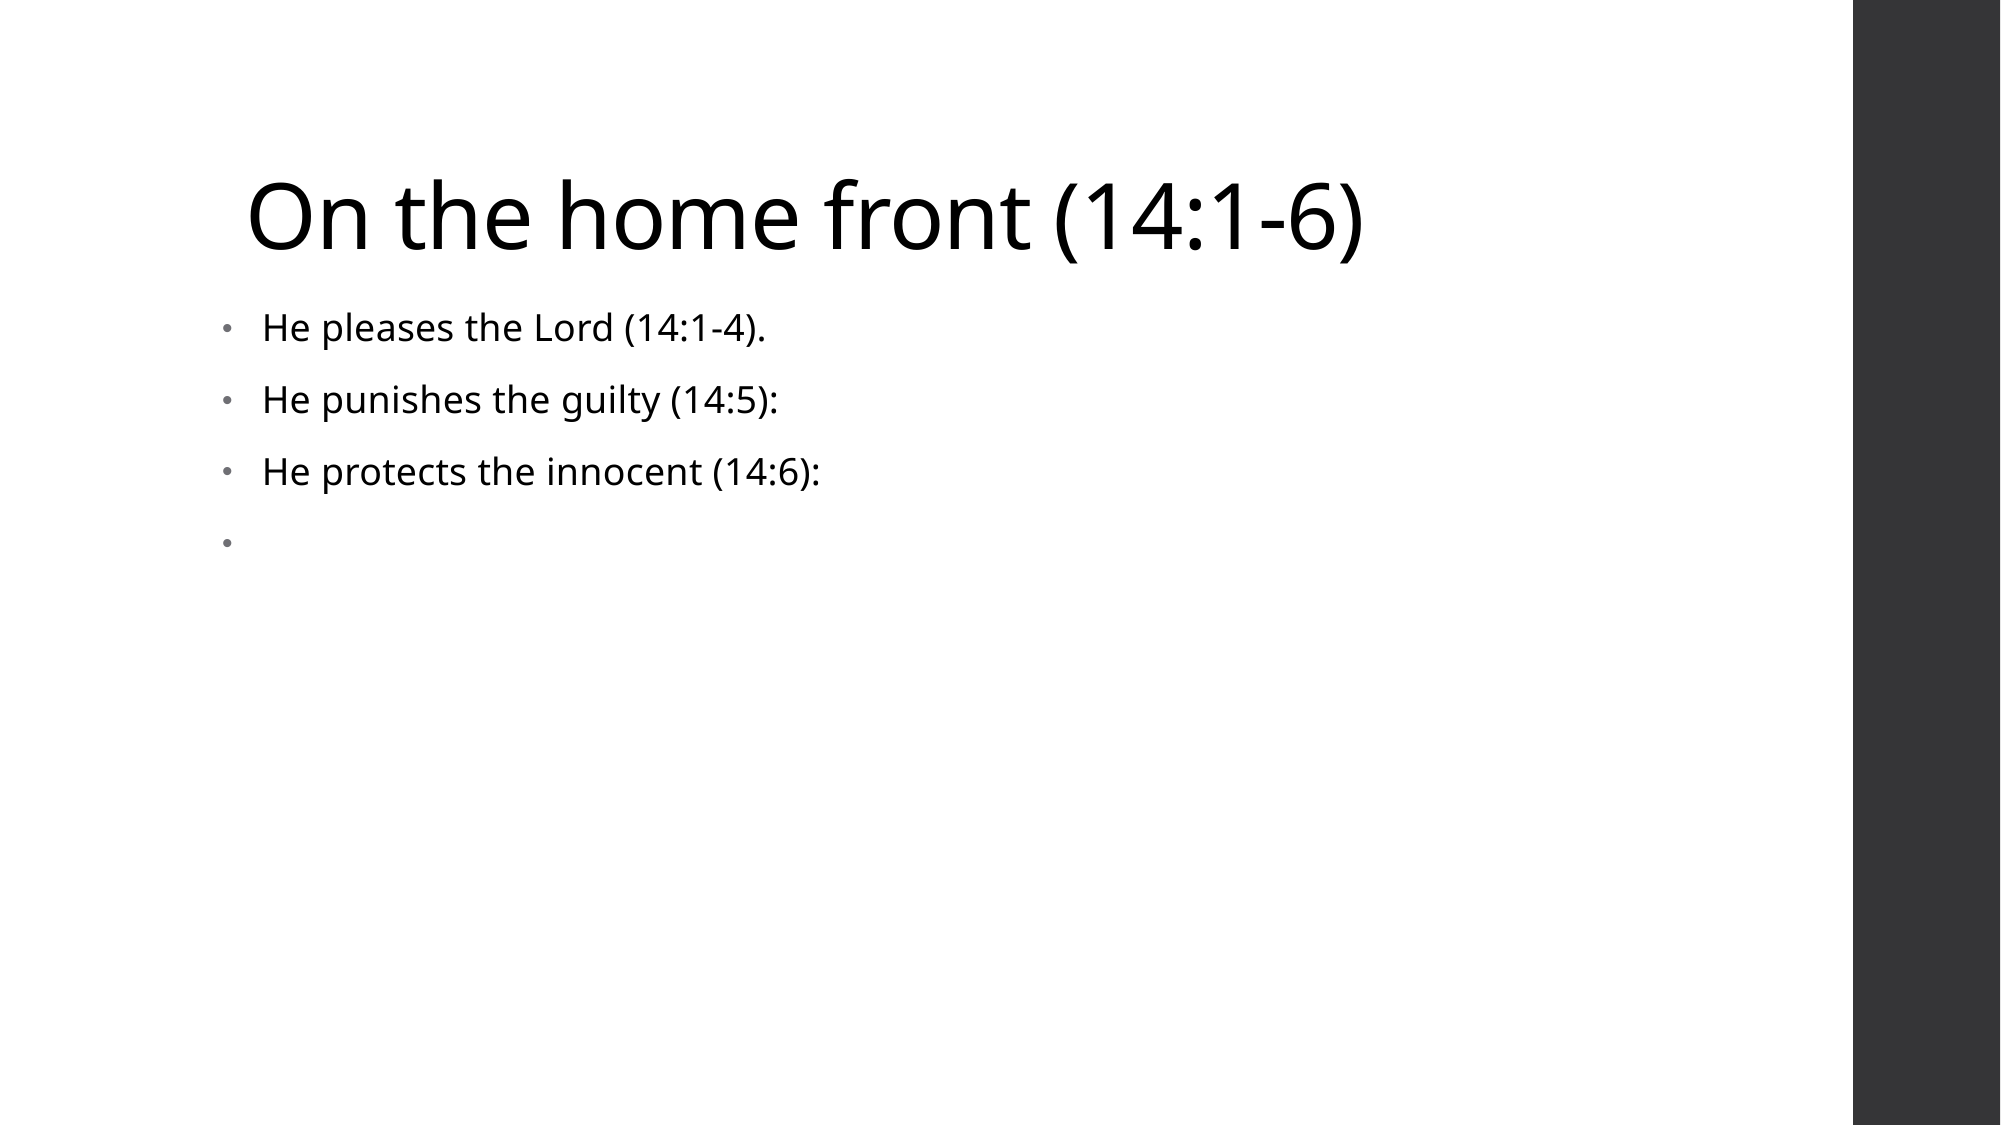

# On the home front (14:1-6)
 He pleases the Lord (14:1-4).
 He punishes the guilty (14:5):
 He protects the innocent (14:6):